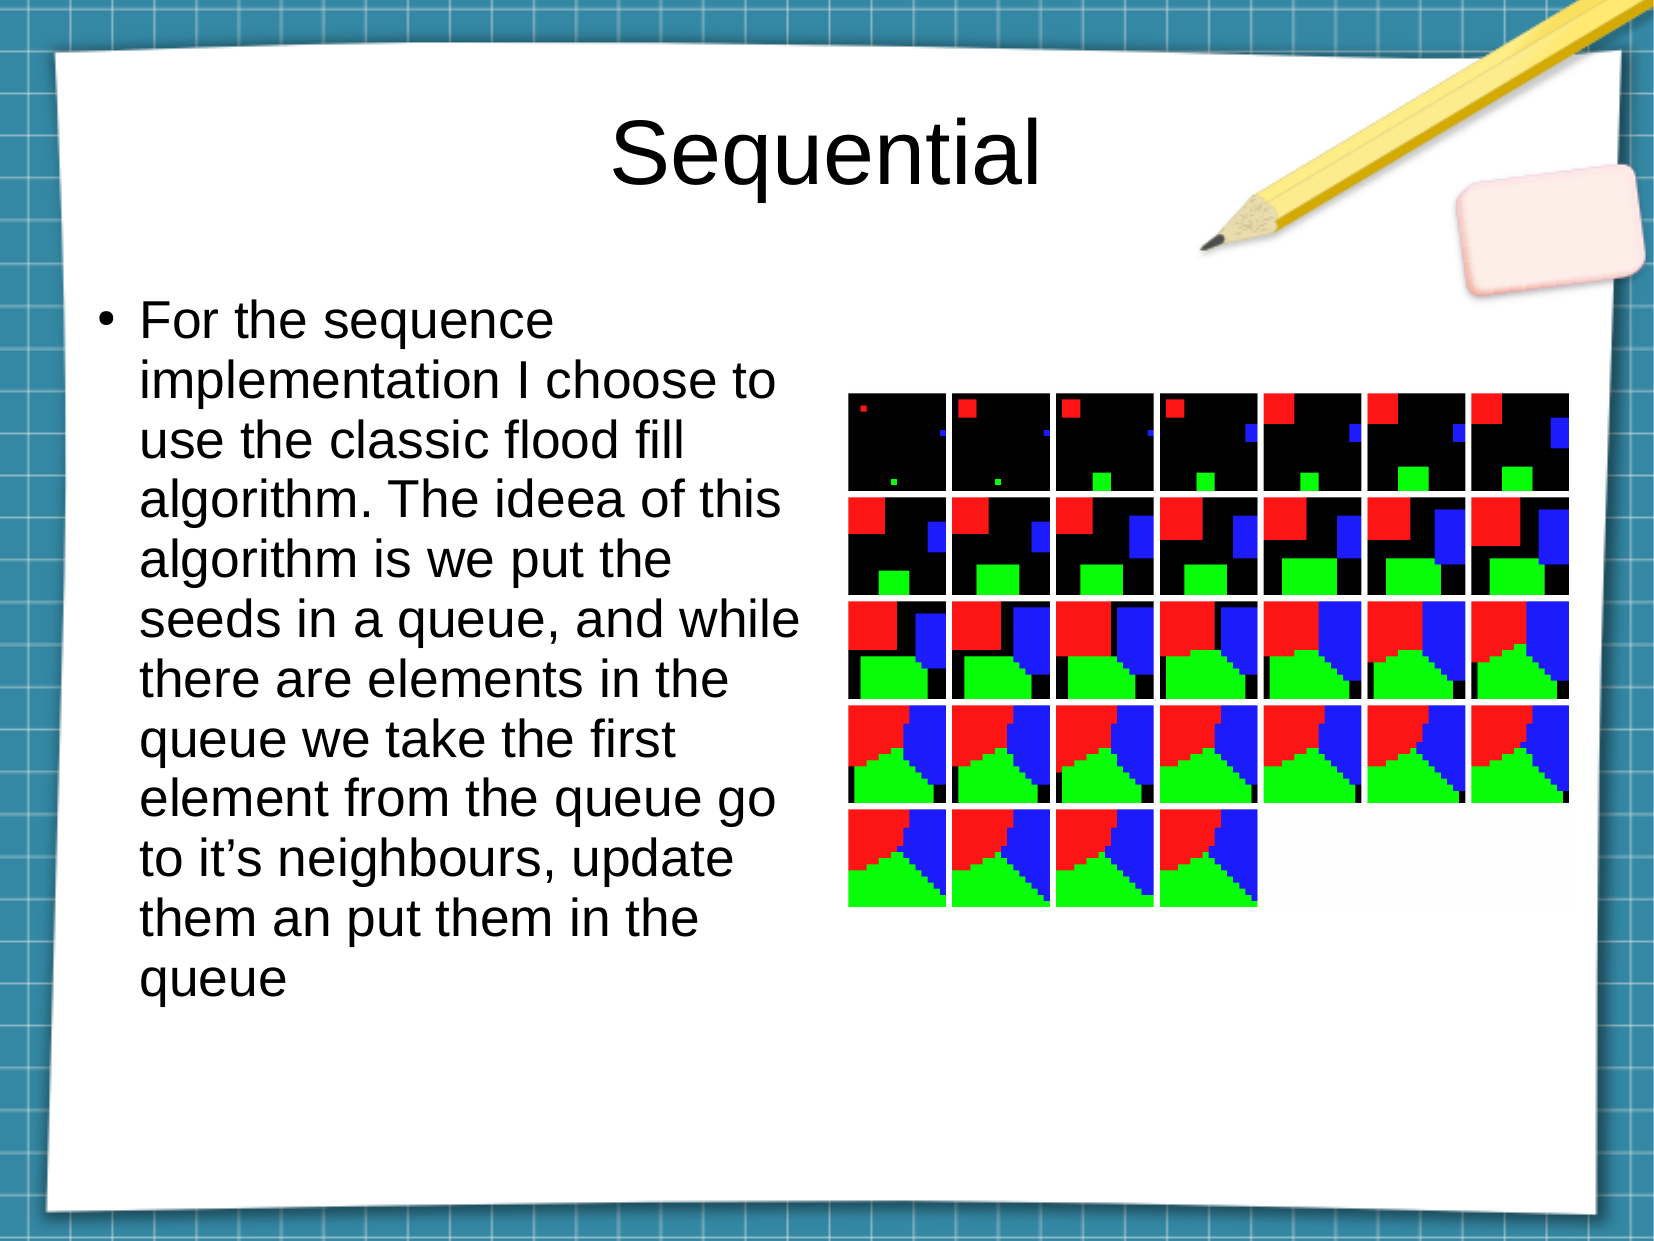

# Sequential
For the sequence implementation I choose to use the classic flood fill algorithm. The ideea of this algorithm is we put the seeds in a queue, and while there are elements in the queue we take the first element from the queue go to it’s neighbours, update them an put them in the queue